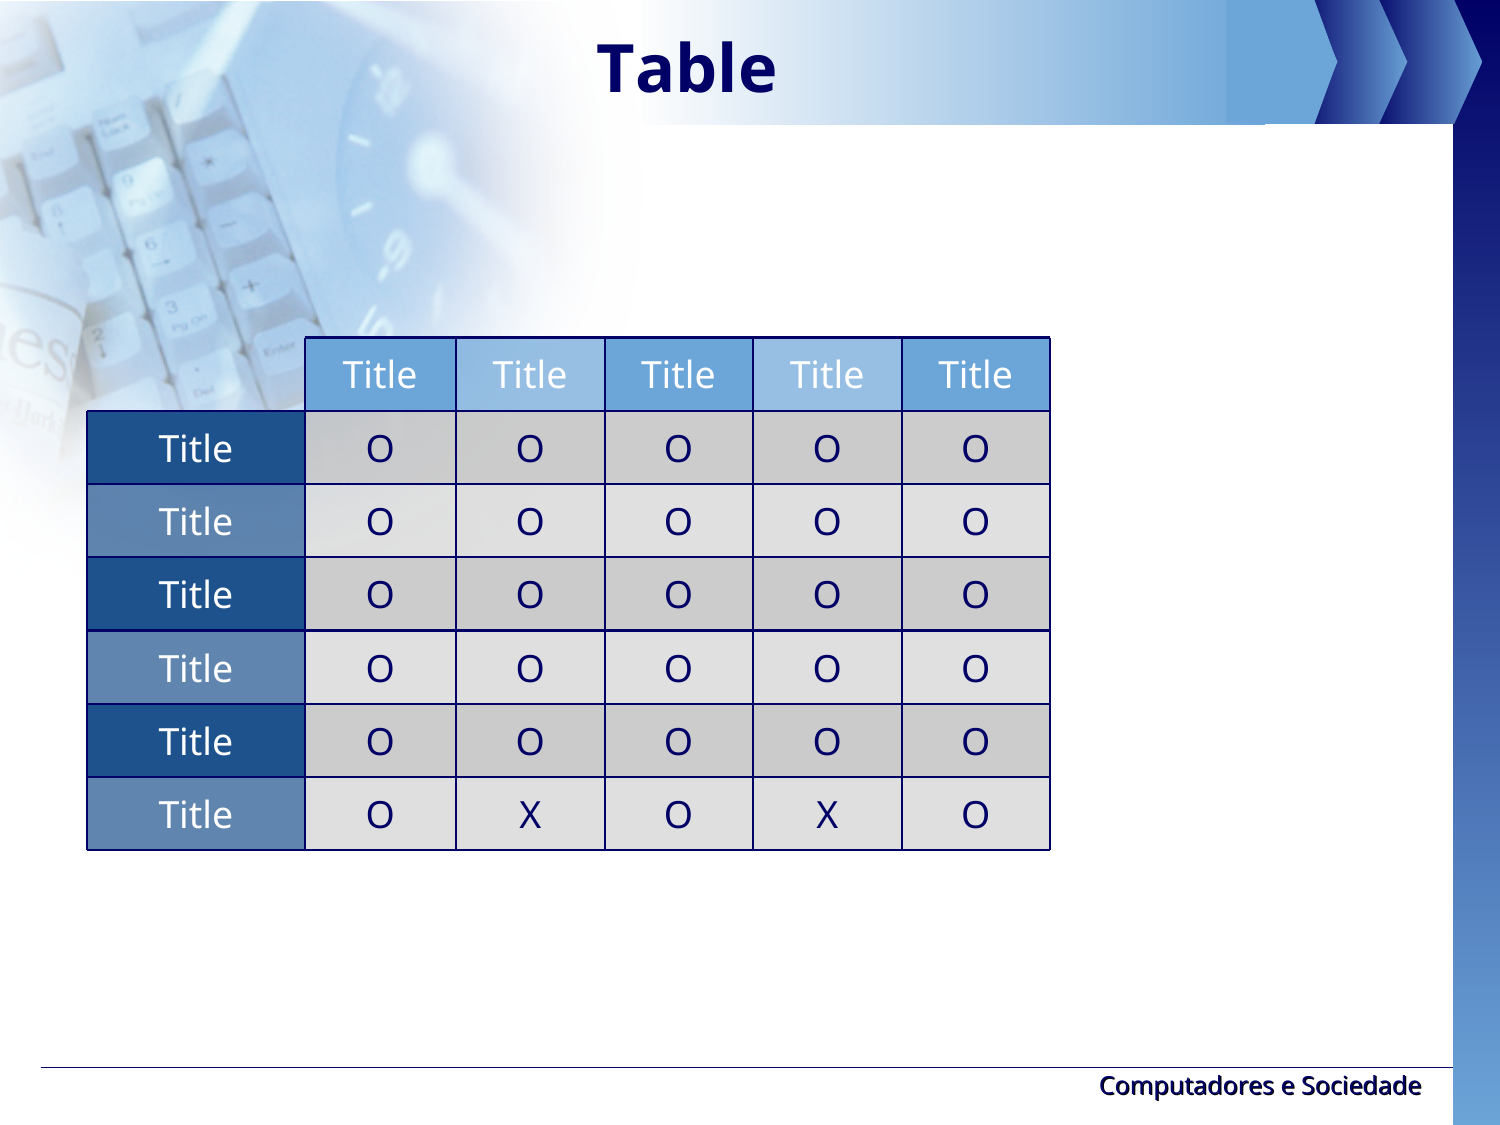

# Table
Title
Title
Title
Title
Title
Title
O
O
O
O
O
Title
O
O
O
O
O
Title
O
O
O
O
O
Title
O
O
O
O
O
Title
O
O
O
O
O
Title
O
X
O
X
O